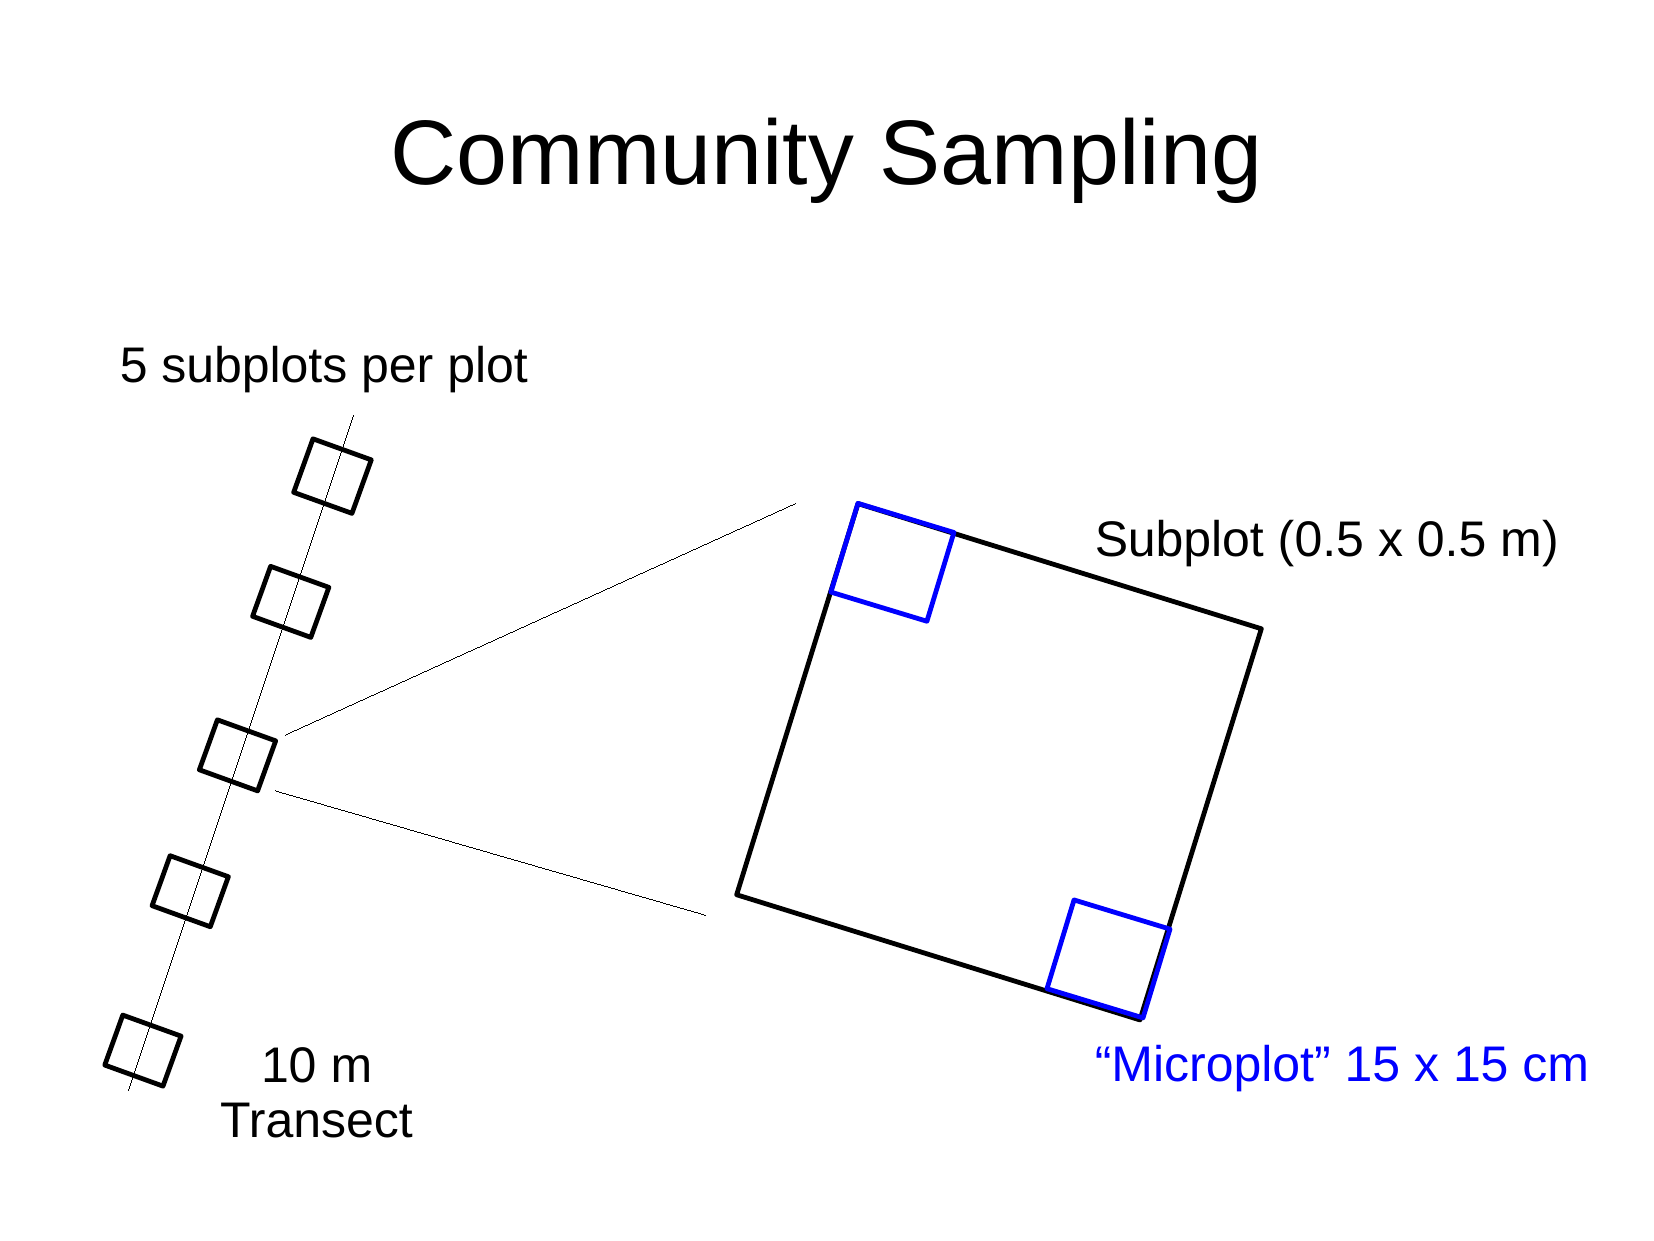

# Community Sampling
5 subplots per plot
Subplot (0.5 x 0.5 m)
“Microplot” 15 x 15 cm
10 m Transect